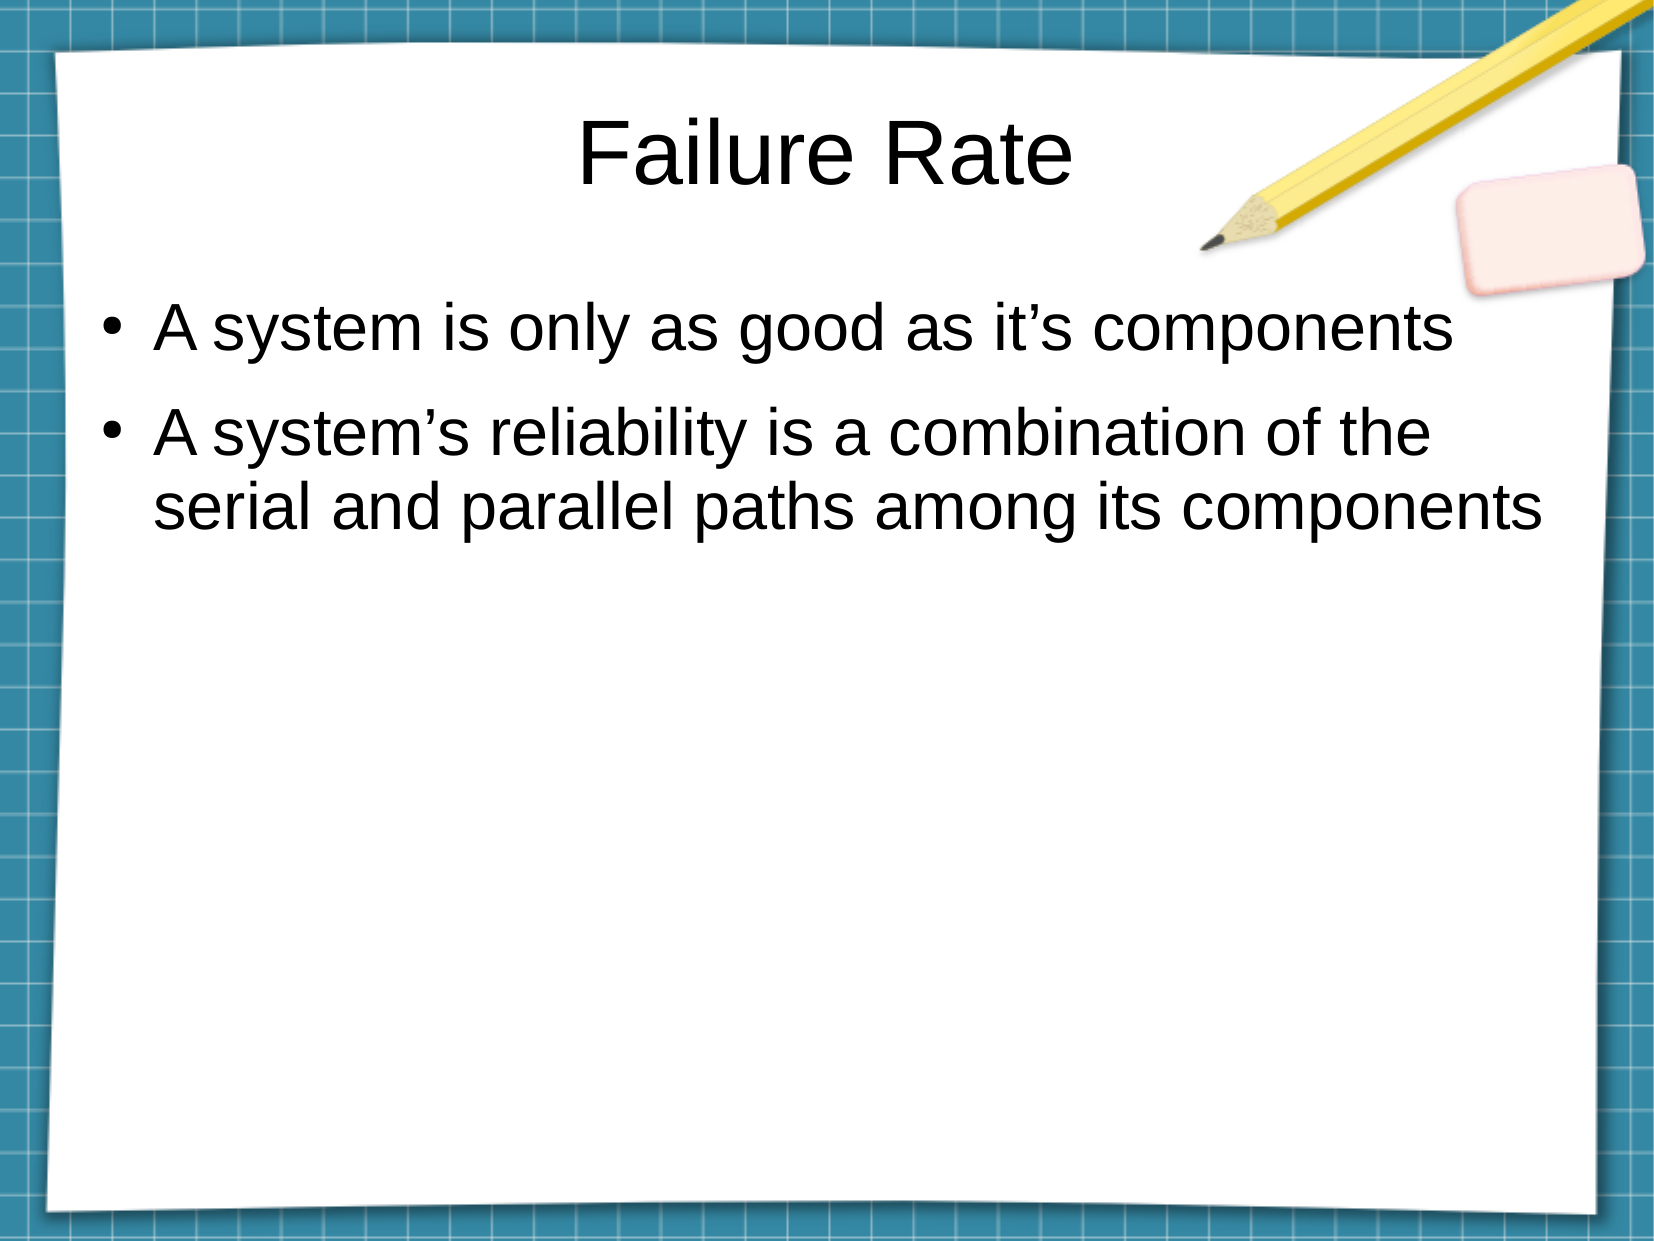

# Failure Rate
A system is only as good as it’s components
A system’s reliability is a combination of the serial and parallel paths among its components